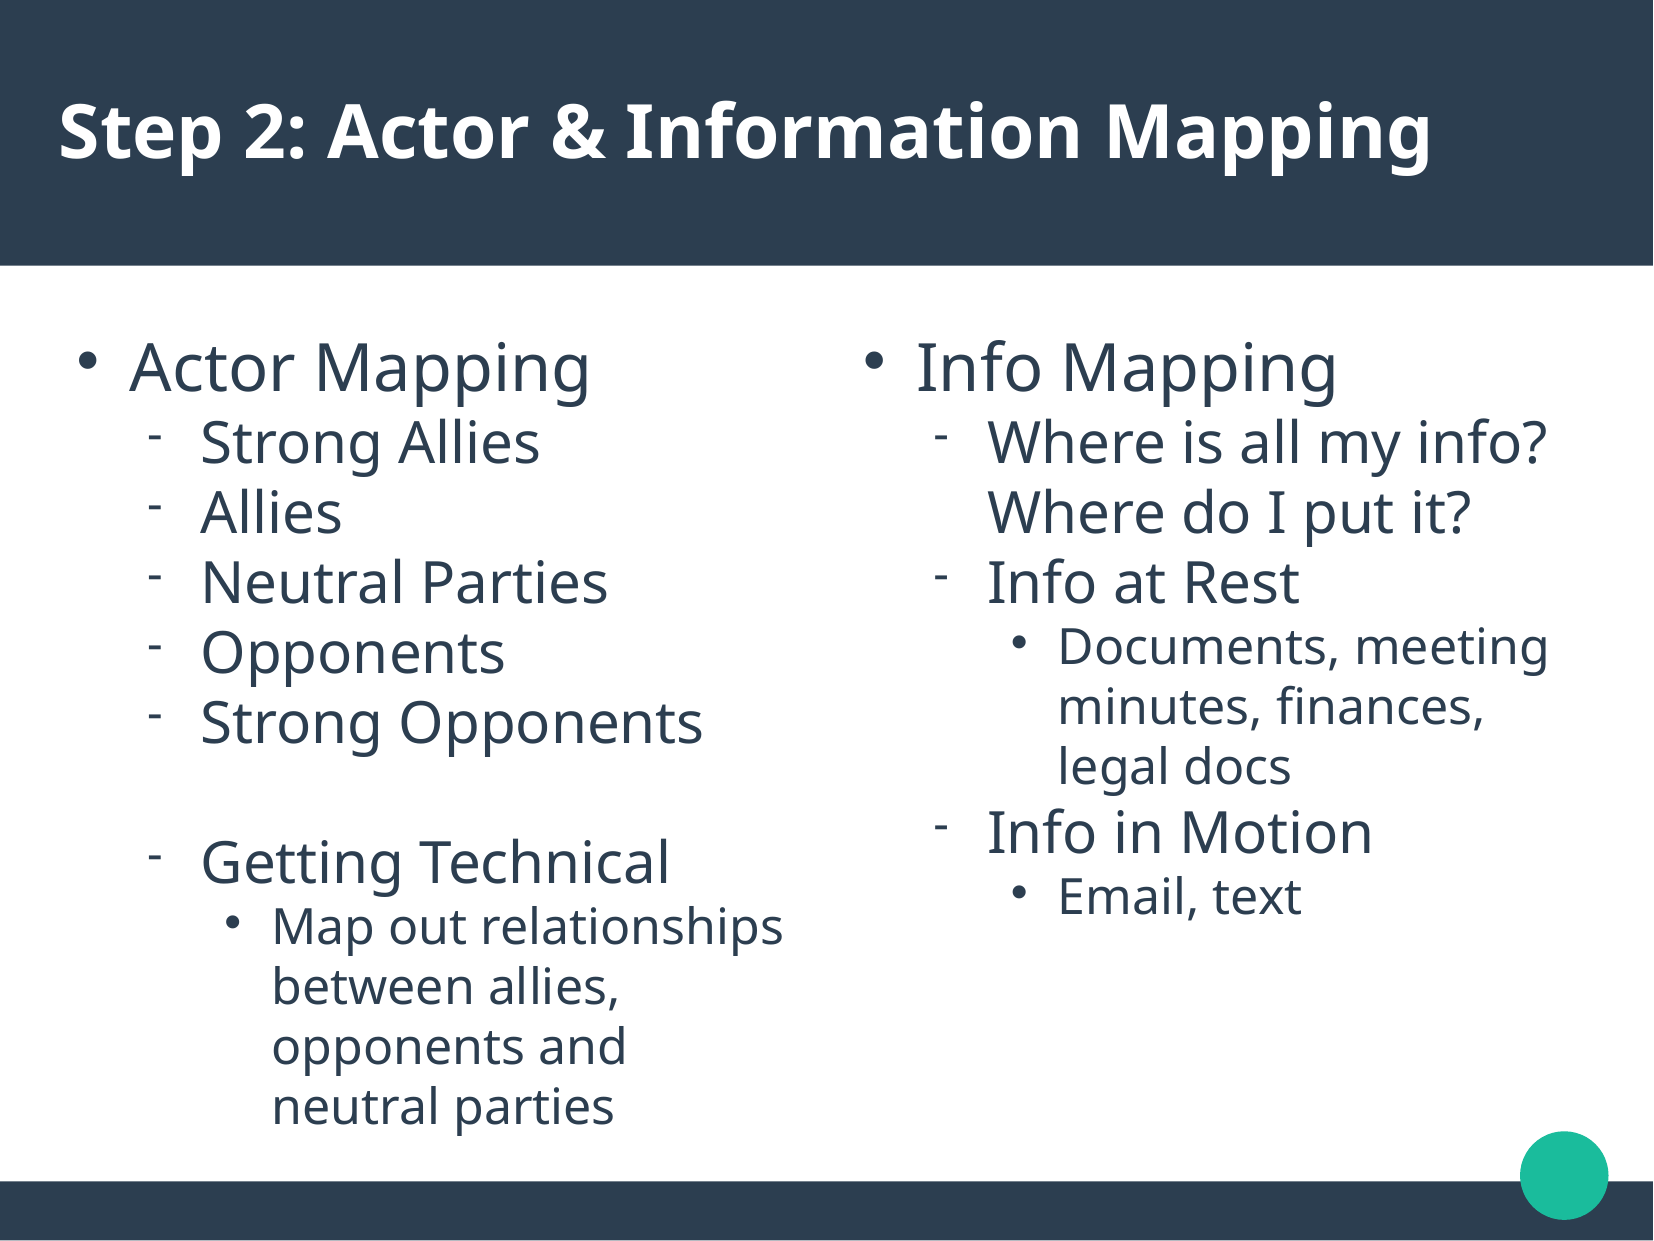

Step 2: Actor & Information Mapping
Actor Mapping
Strong Allies
Allies
Neutral Parties
Opponents
Strong Opponents
Getting Technical
Map out relationships between allies, opponents and neutral parties
Info Mapping
Where is all my info? Where do I put it?
Info at Rest
Documents, meeting minutes, finances, legal docs
Info in Motion
Email, text